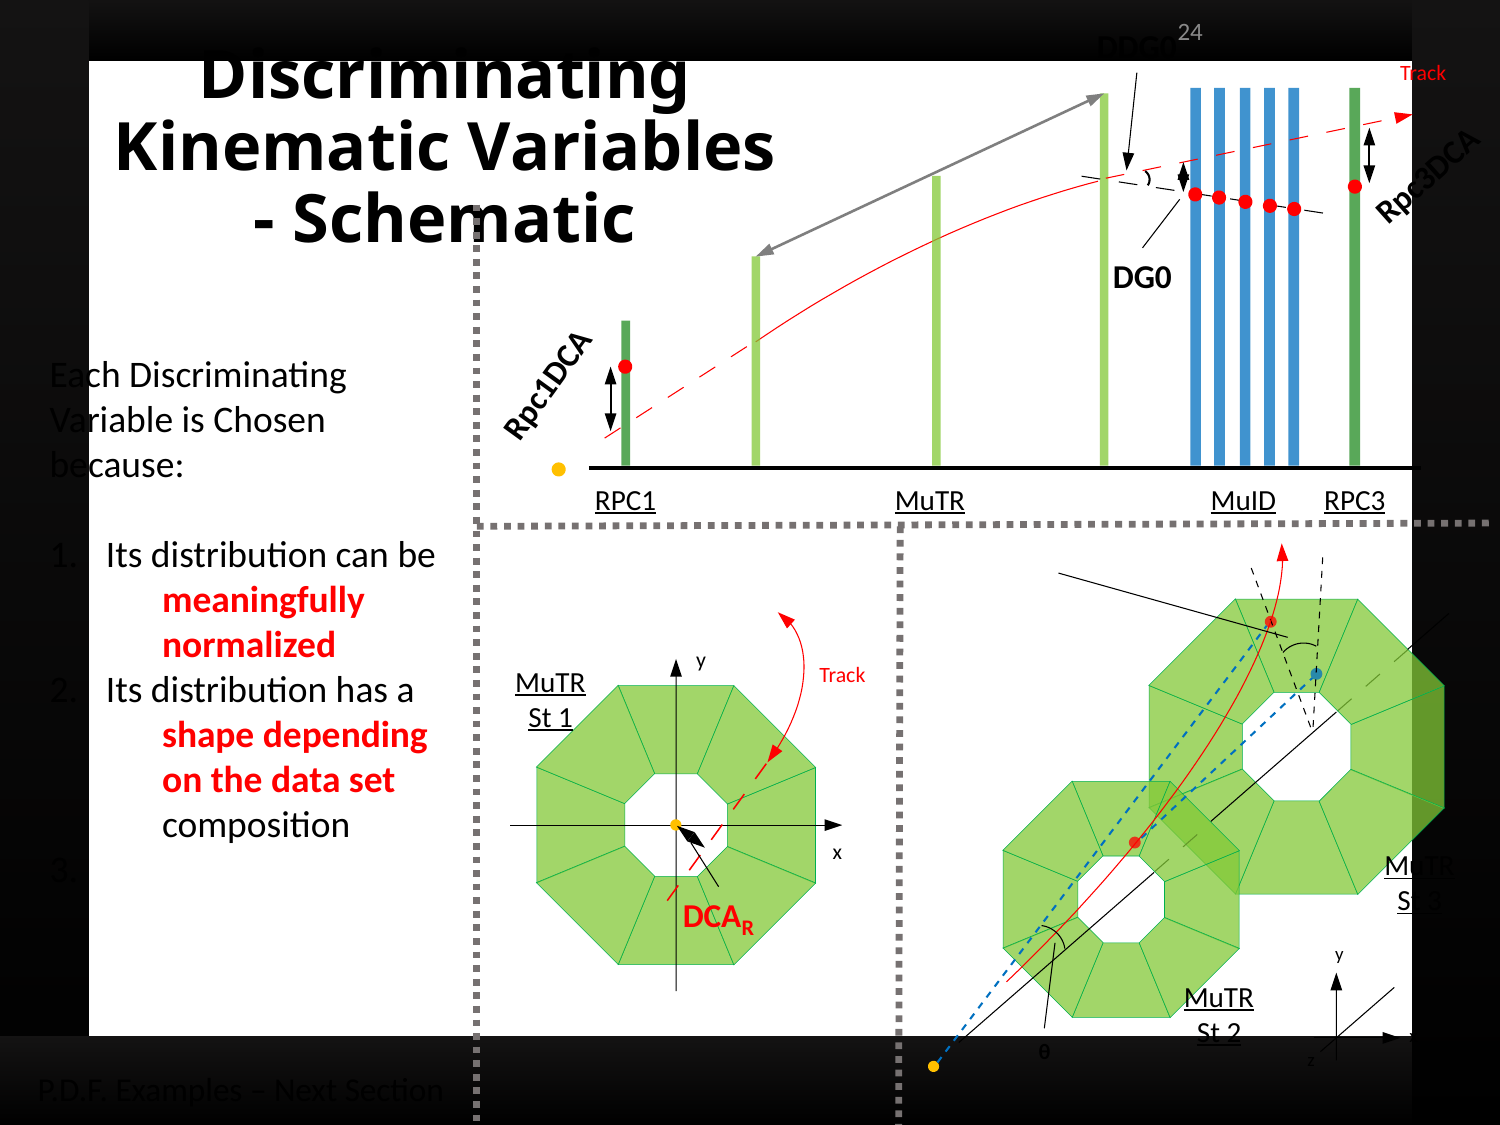

22
DDG0
DG0
Track
RPC1
MuTR
MuID
RPC3
Rpc3DCA
Rpc1DCA
# Discriminating Kinematic Variables - Schematic
Each Discriminating Variable is Chosen because:
Its distribution can be meaningfully normalized
Its distribution has a shape depending on the data set composition
MuTR
St 3
y
x
MuTR
St 2
z
θ
MuTR
St 1
y
Track
x
DCAR
P.D.F. Examples – Next Section